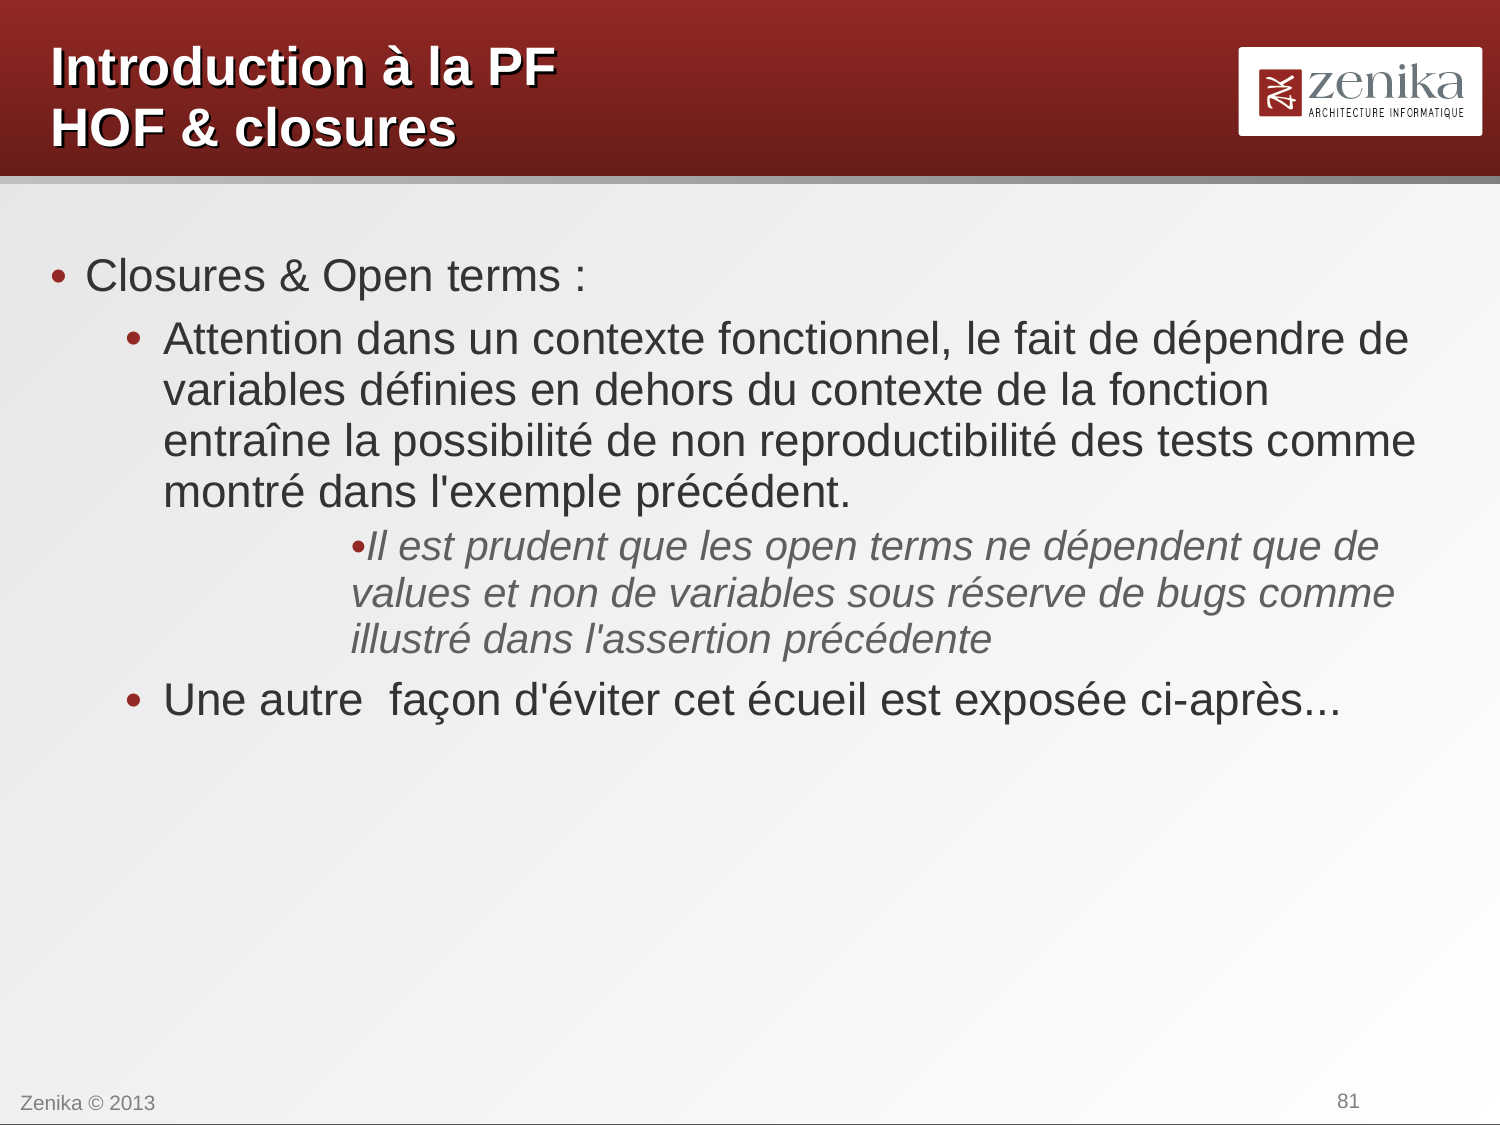

# Introduction à la PF HOF & closures
Closures & Open terms :
Attention dans un contexte fonctionnel, le fait de dépendre de variables définies en dehors du contexte de la fonction entraîne la possibilité de non reproductibilité des tests comme montré dans l'exemple précédent.
Il est prudent que les open terms ne dépendent que de values et non de variables sous réserve de bugs comme illustré dans l'assertion précédente
Une autre façon d'éviter cet écueil est exposée ci-après...